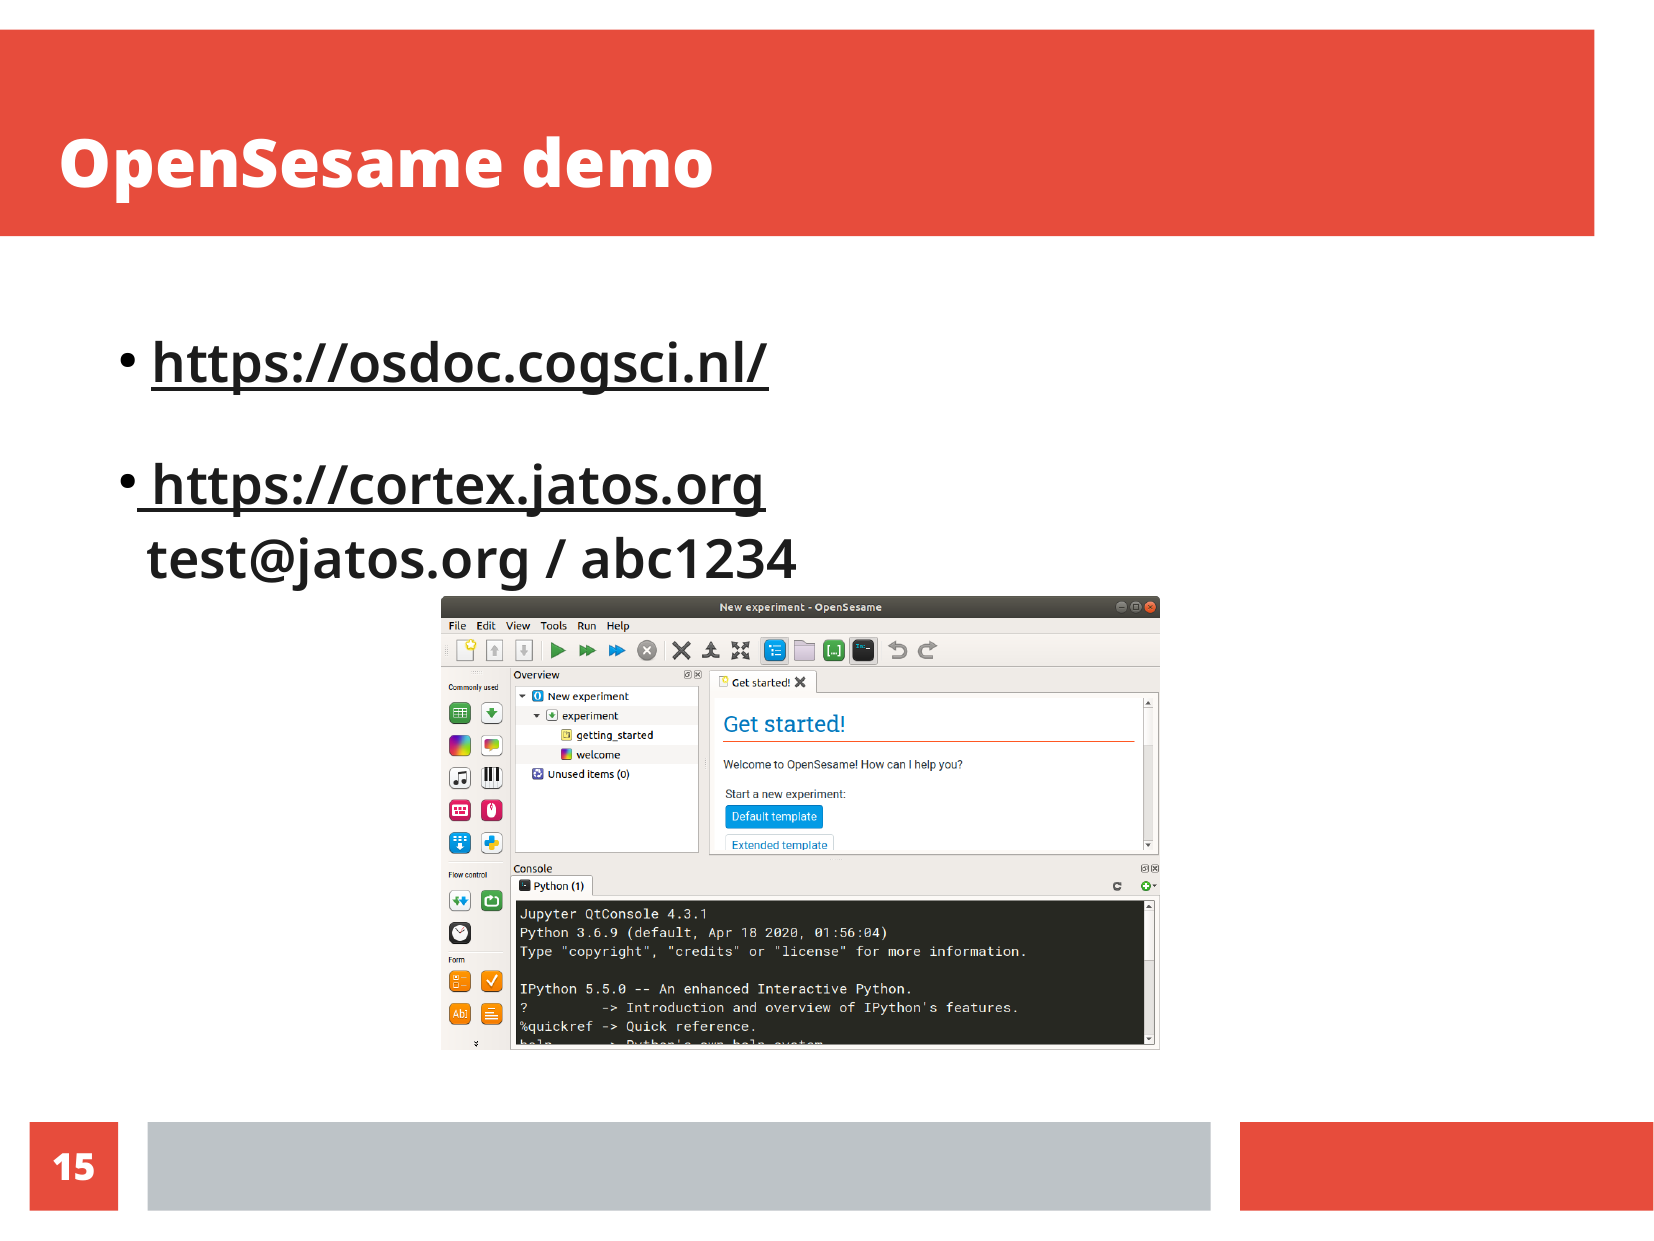

# OpenSesame demo
 https://osdoc.cogsci.nl/
 https://cortex.jatos.org
 test@jatos.org / abc1234
15